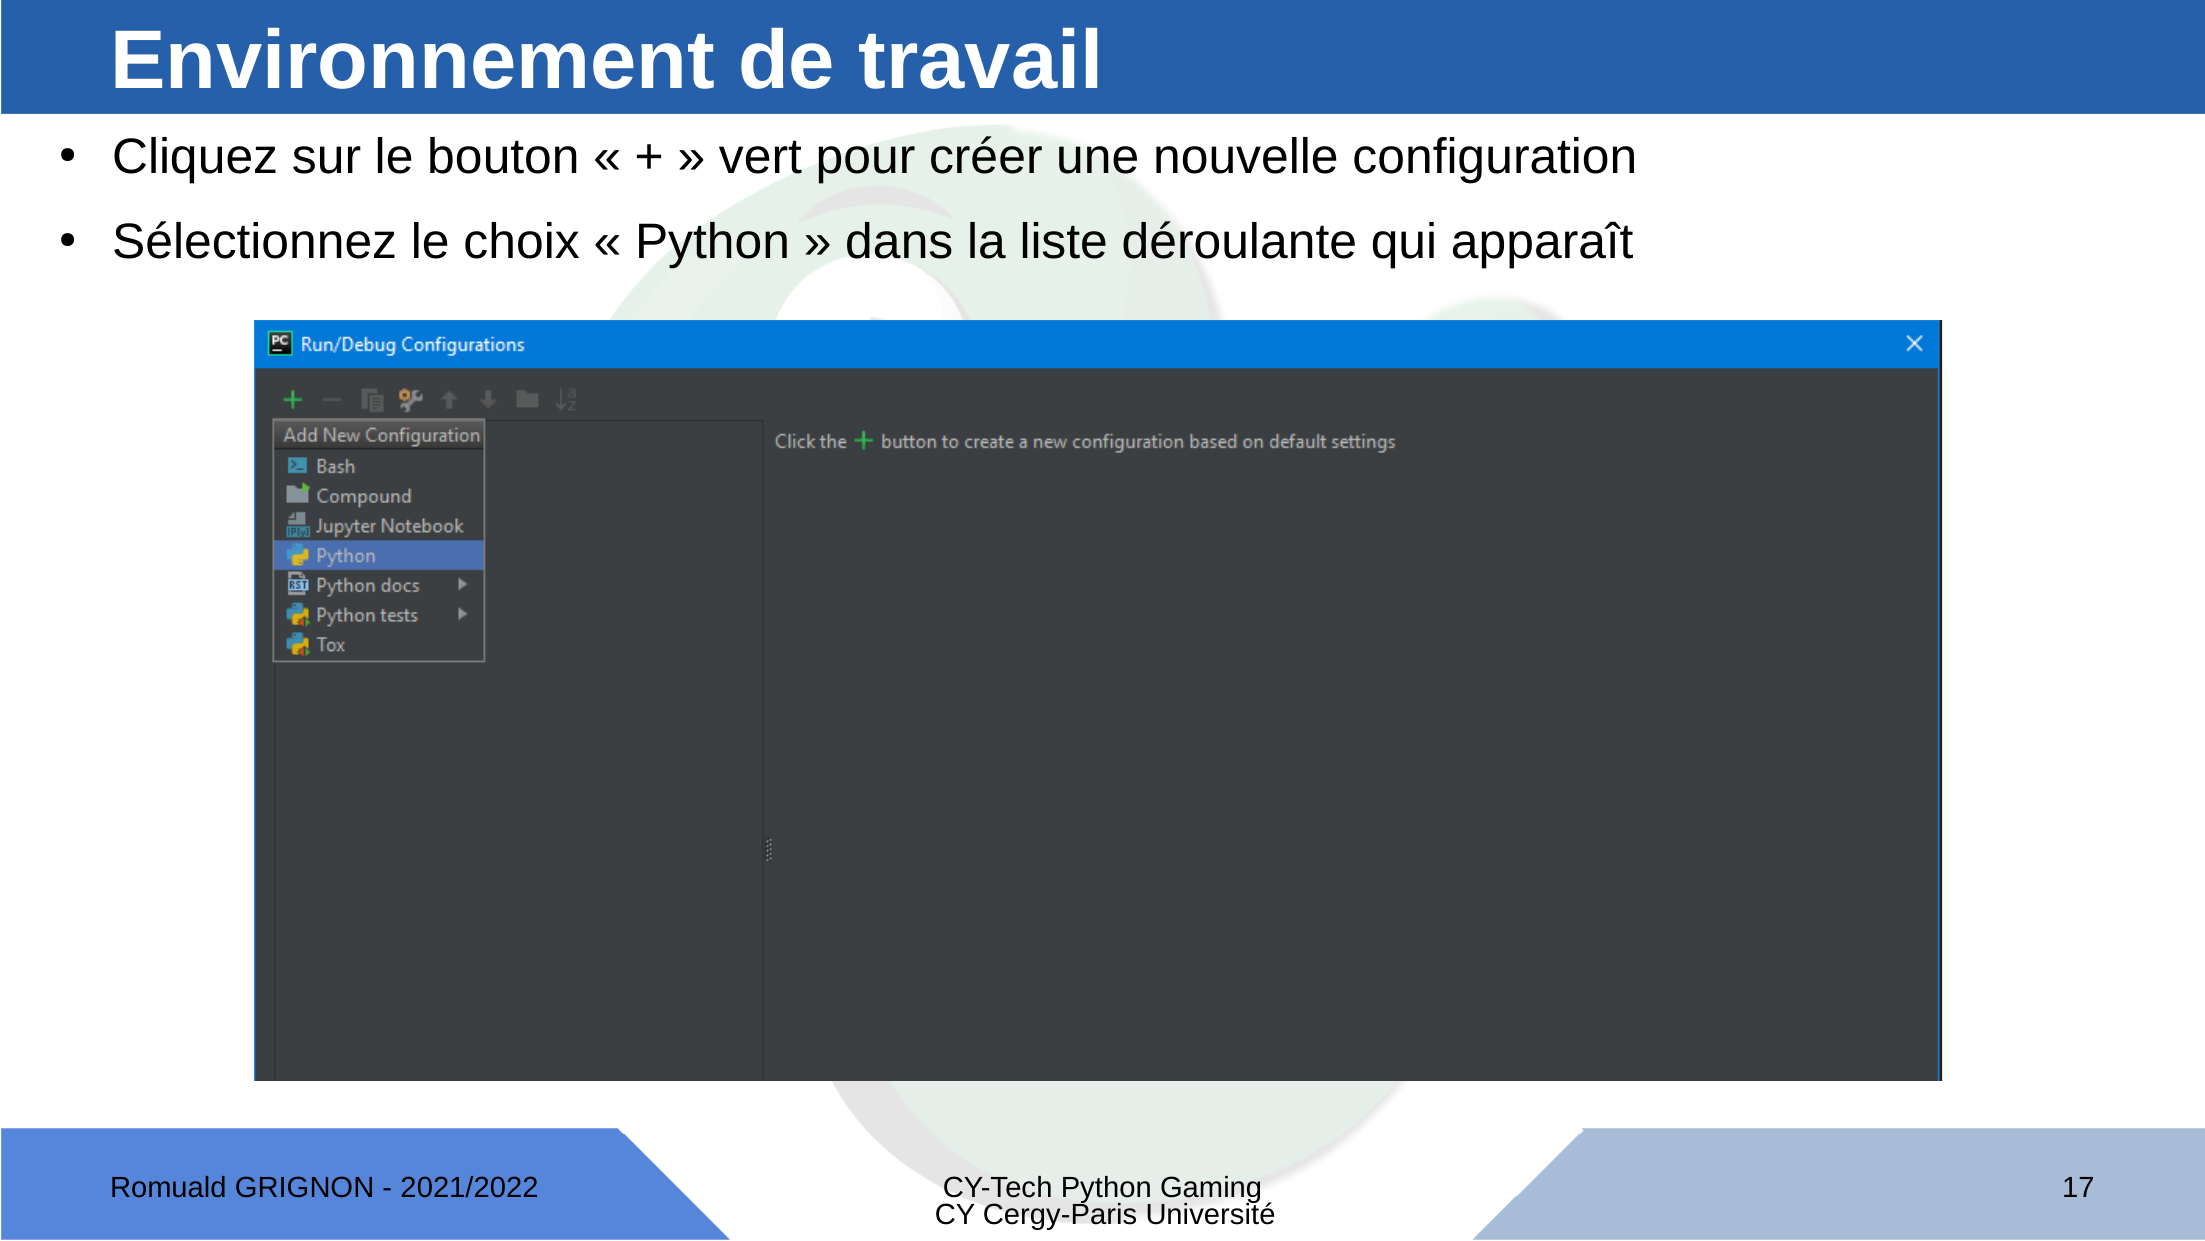

# Environnement de travail
Cliquez sur le bouton « + » vert pour créer une nouvelle configuration
Sélectionnez le choix « Python » dans la liste déroulante qui apparaît
Romuald GRIGNON - 2021/2022
 CY-Tech Python Gaming CY Cergy-Paris Université
17